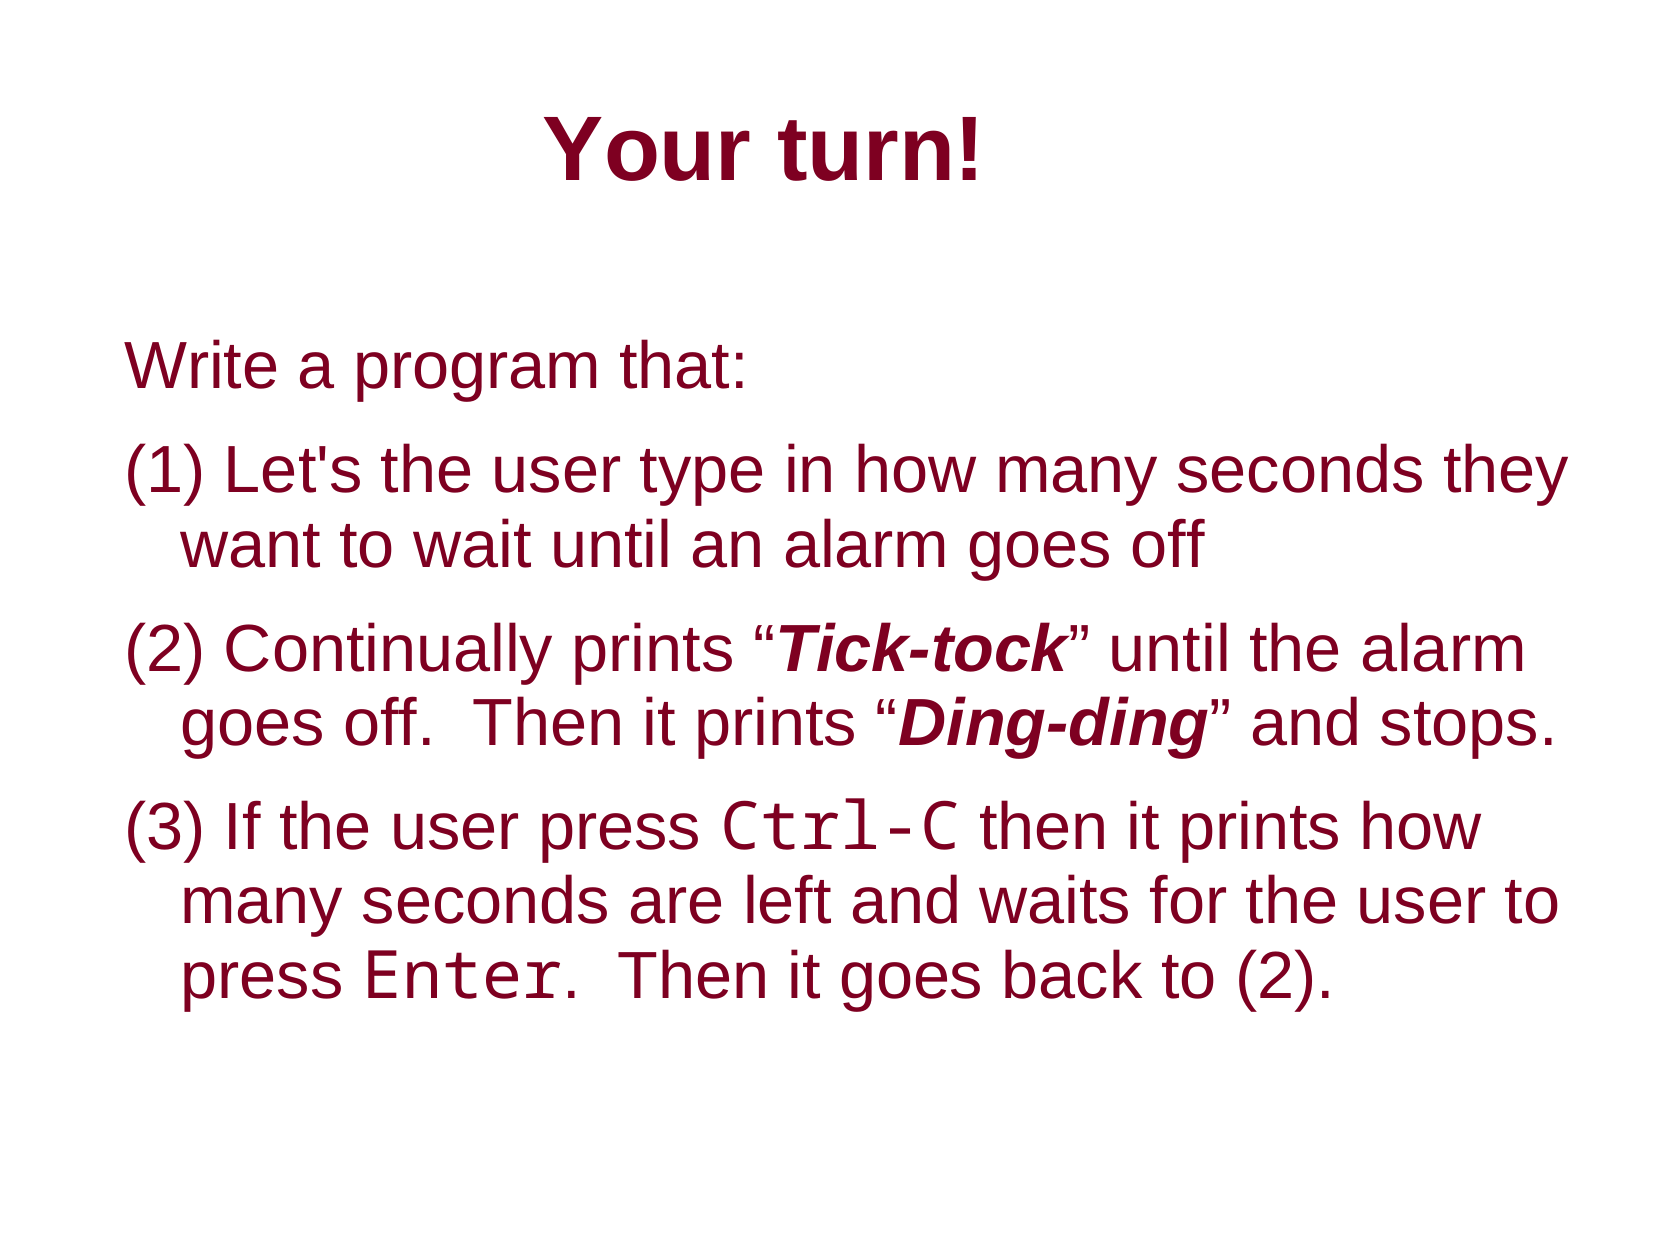

# Your turn!
Write a program that:
(1) Let's the user type in how many seconds they want to wait until an alarm goes off
(2) Continually prints “Tick-tock” until the alarm goes off. Then it prints “Ding-ding” and stops.
(3) If the user press Ctrl-C then it prints how many seconds are left and waits for the user to press Enter. Then it goes back to (2).